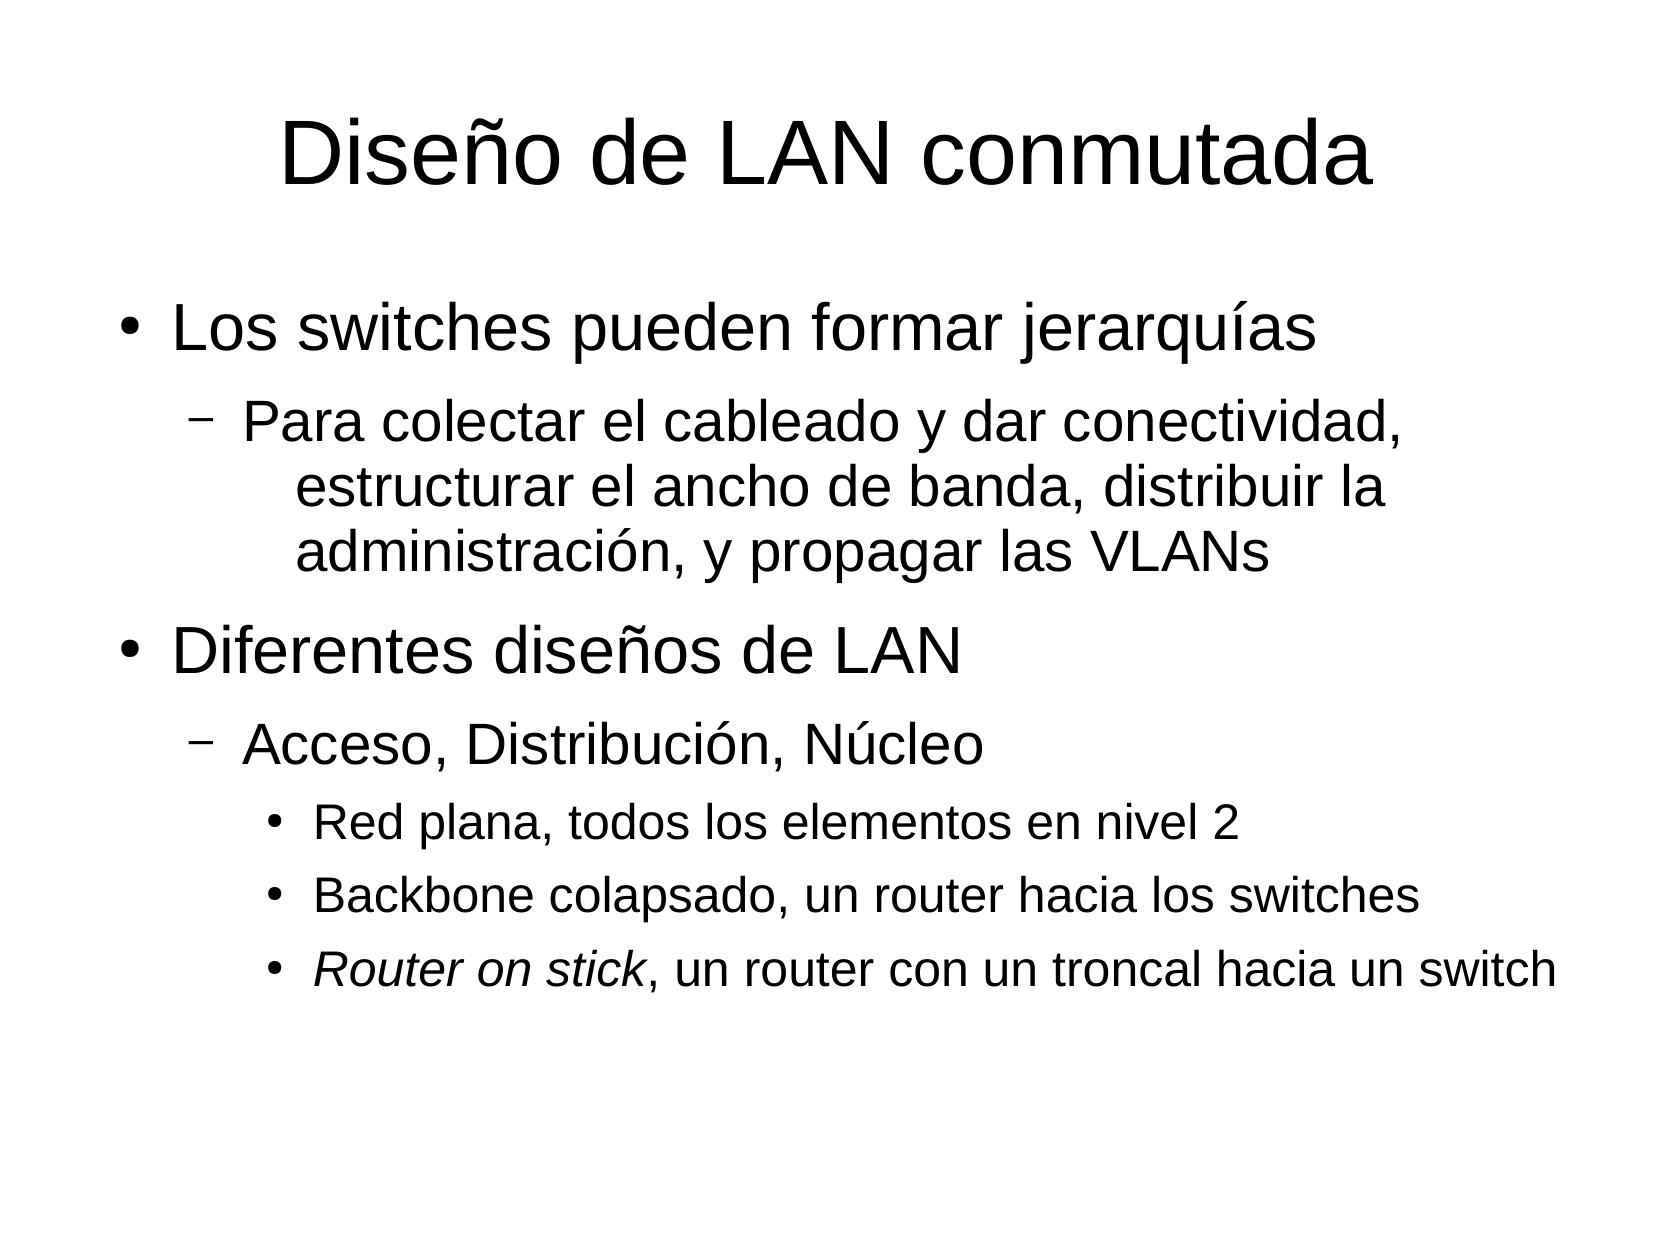

# Diseño de LAN conmutada
Los switches pueden formar jerarquías
Para colectar el cableado y dar conectividad, estructurar el ancho de banda, distribuir la administración, y propagar las VLANs
Diferentes diseños de LAN
Acceso, Distribución, Núcleo
Red plana, todos los elementos en nivel 2
Backbone colapsado, un router hacia los switches
Router on stick, un router con un troncal hacia un switch